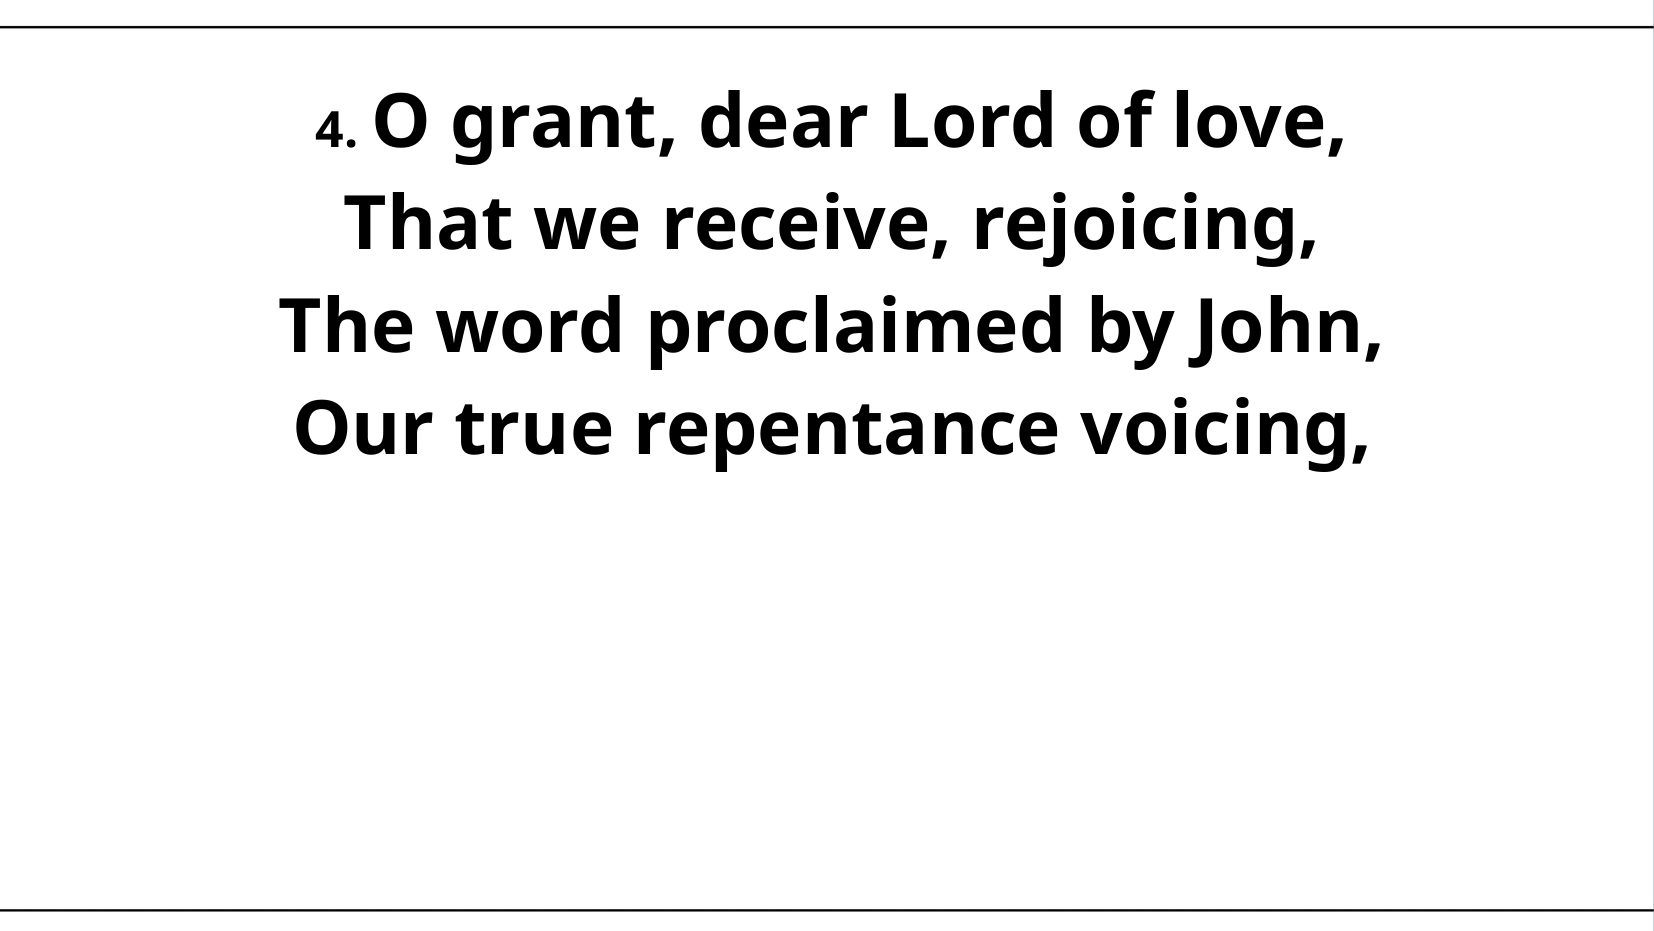

4. O grant, dear Lord of love,
That we receive, rejoicing,
The word proclaimed by John,
Our true repentance voicing,